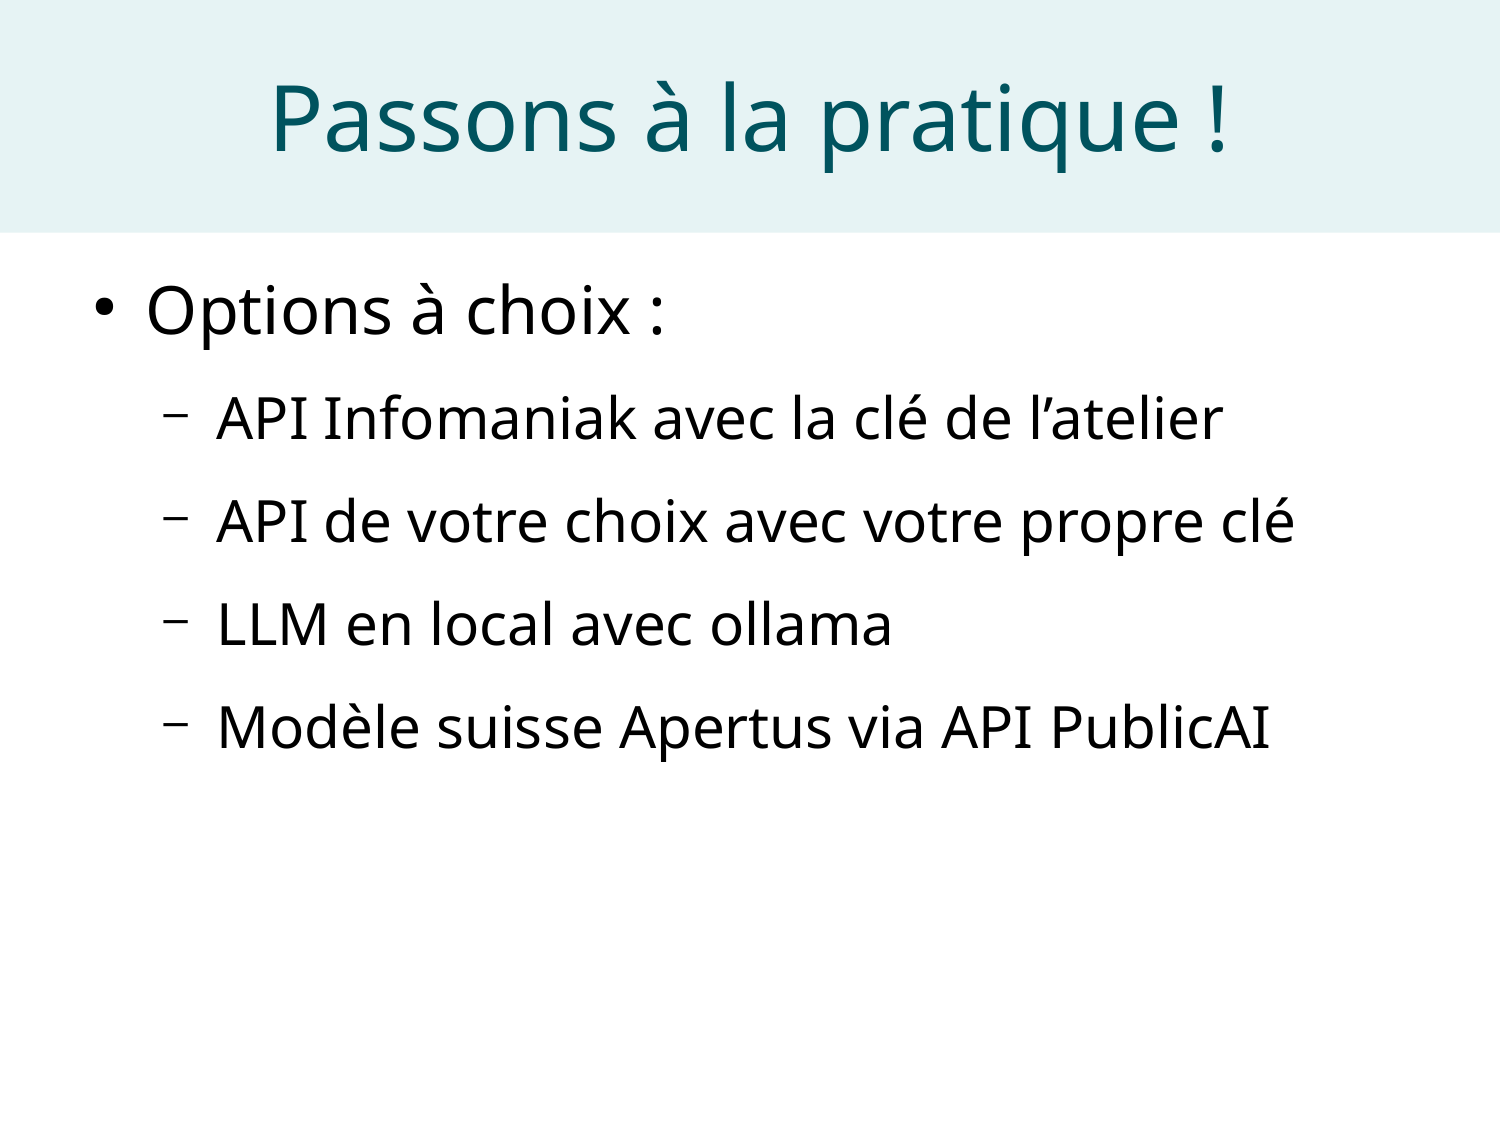

# Passons à la pratique !
Options à choix :
API Infomaniak avec la clé de l’atelier
API de votre choix avec votre propre clé
LLM en local avec ollama
Modèle suisse Apertus via API PublicAI